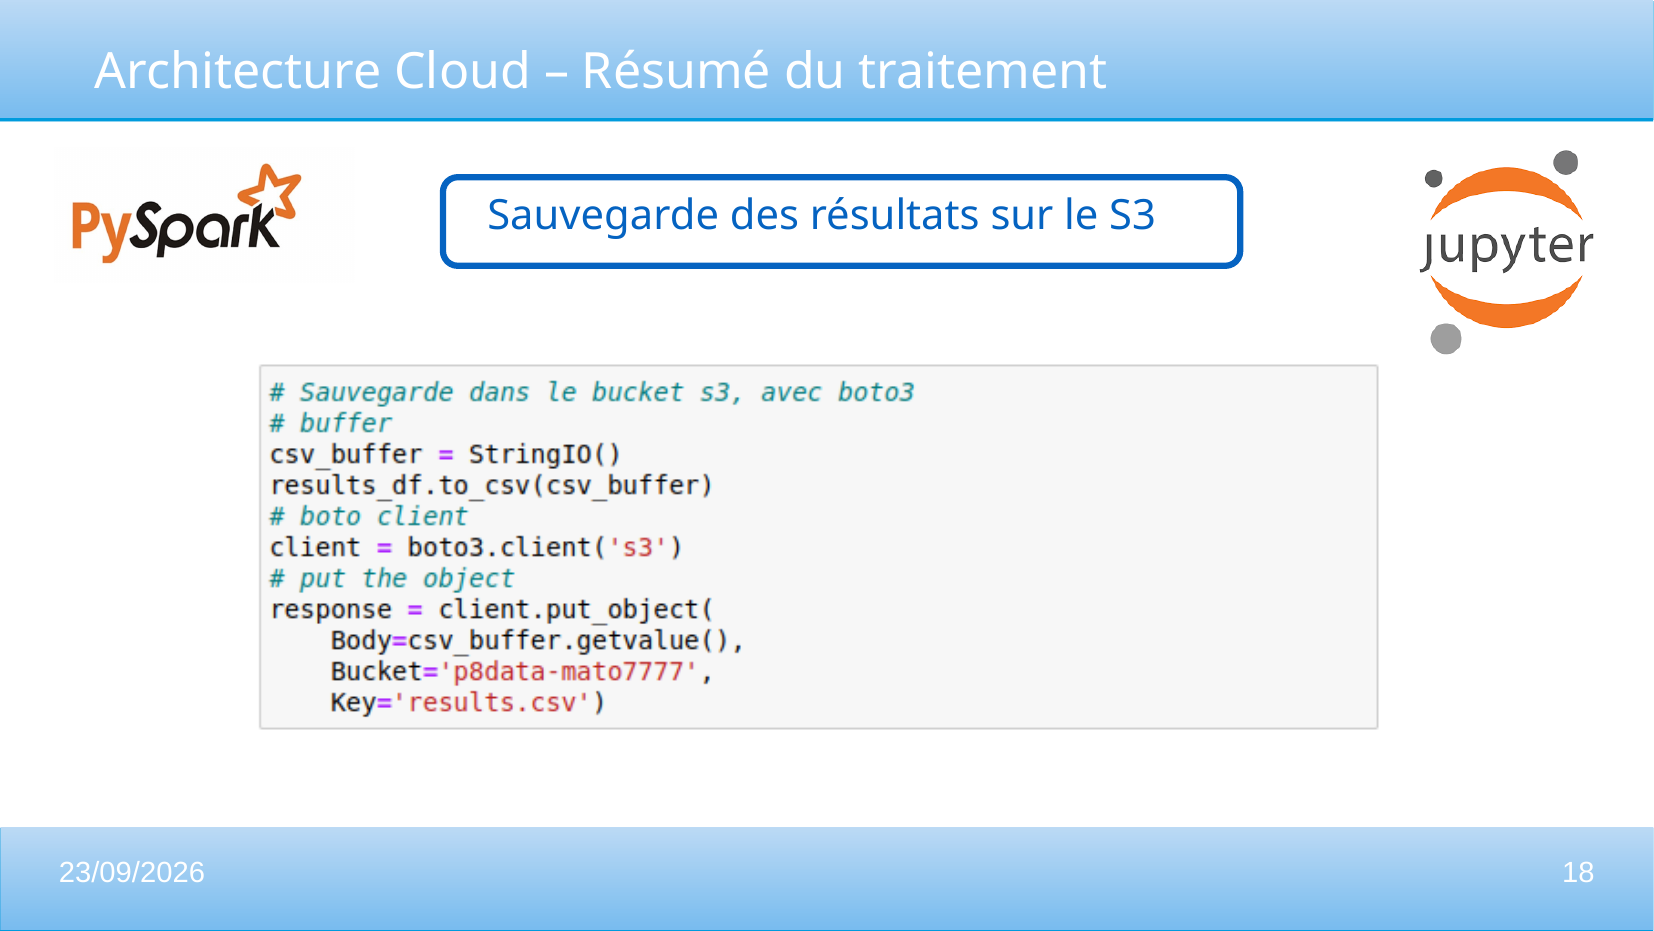

# Architecture Cloud – Résumé du traitement
Sauvegarde des résultats sur le S3
18